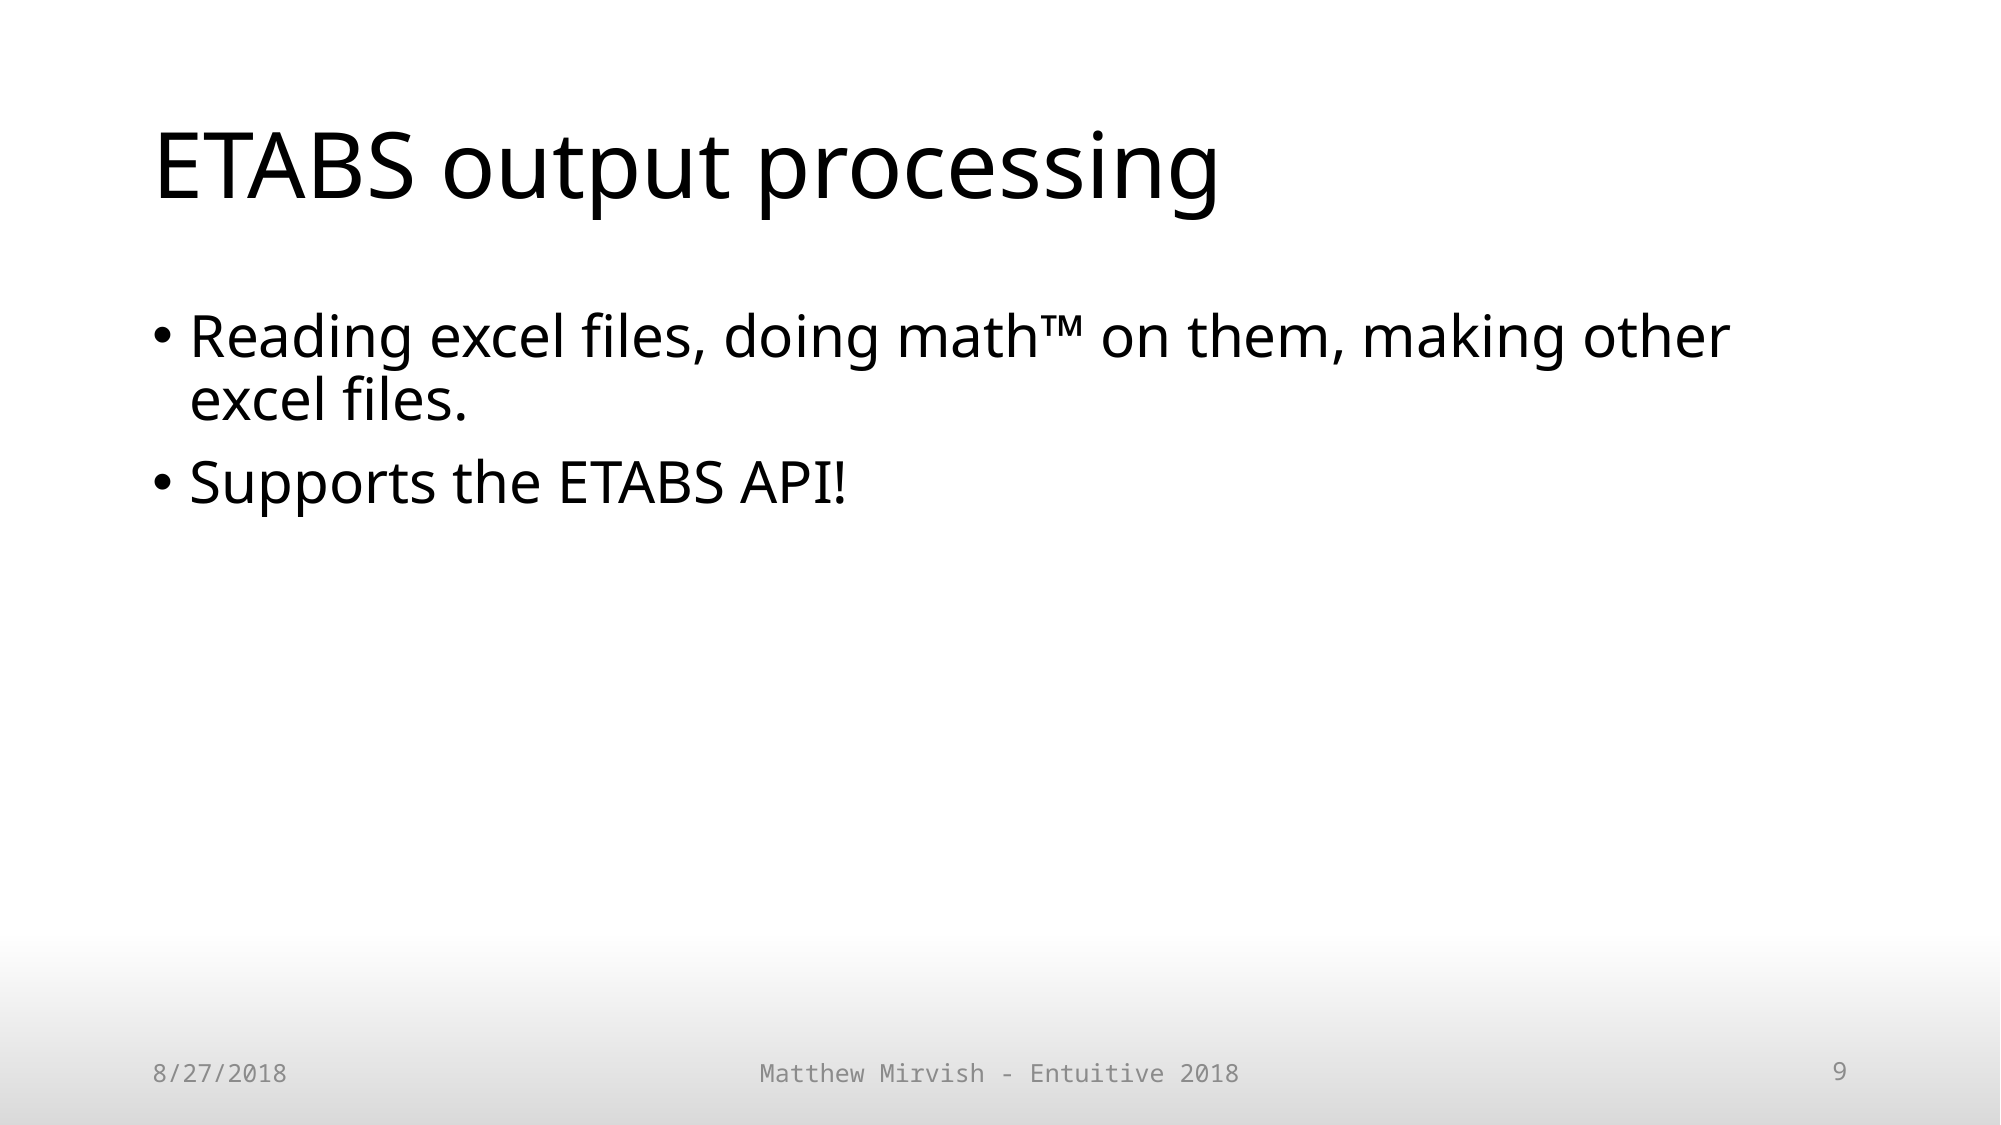

# ETABS output processing
Reading excel files, doing math™ on them, making other excel files.
Supports the ETABS API!
8/27/2018
Matthew Mirvish - Entuitive 2018